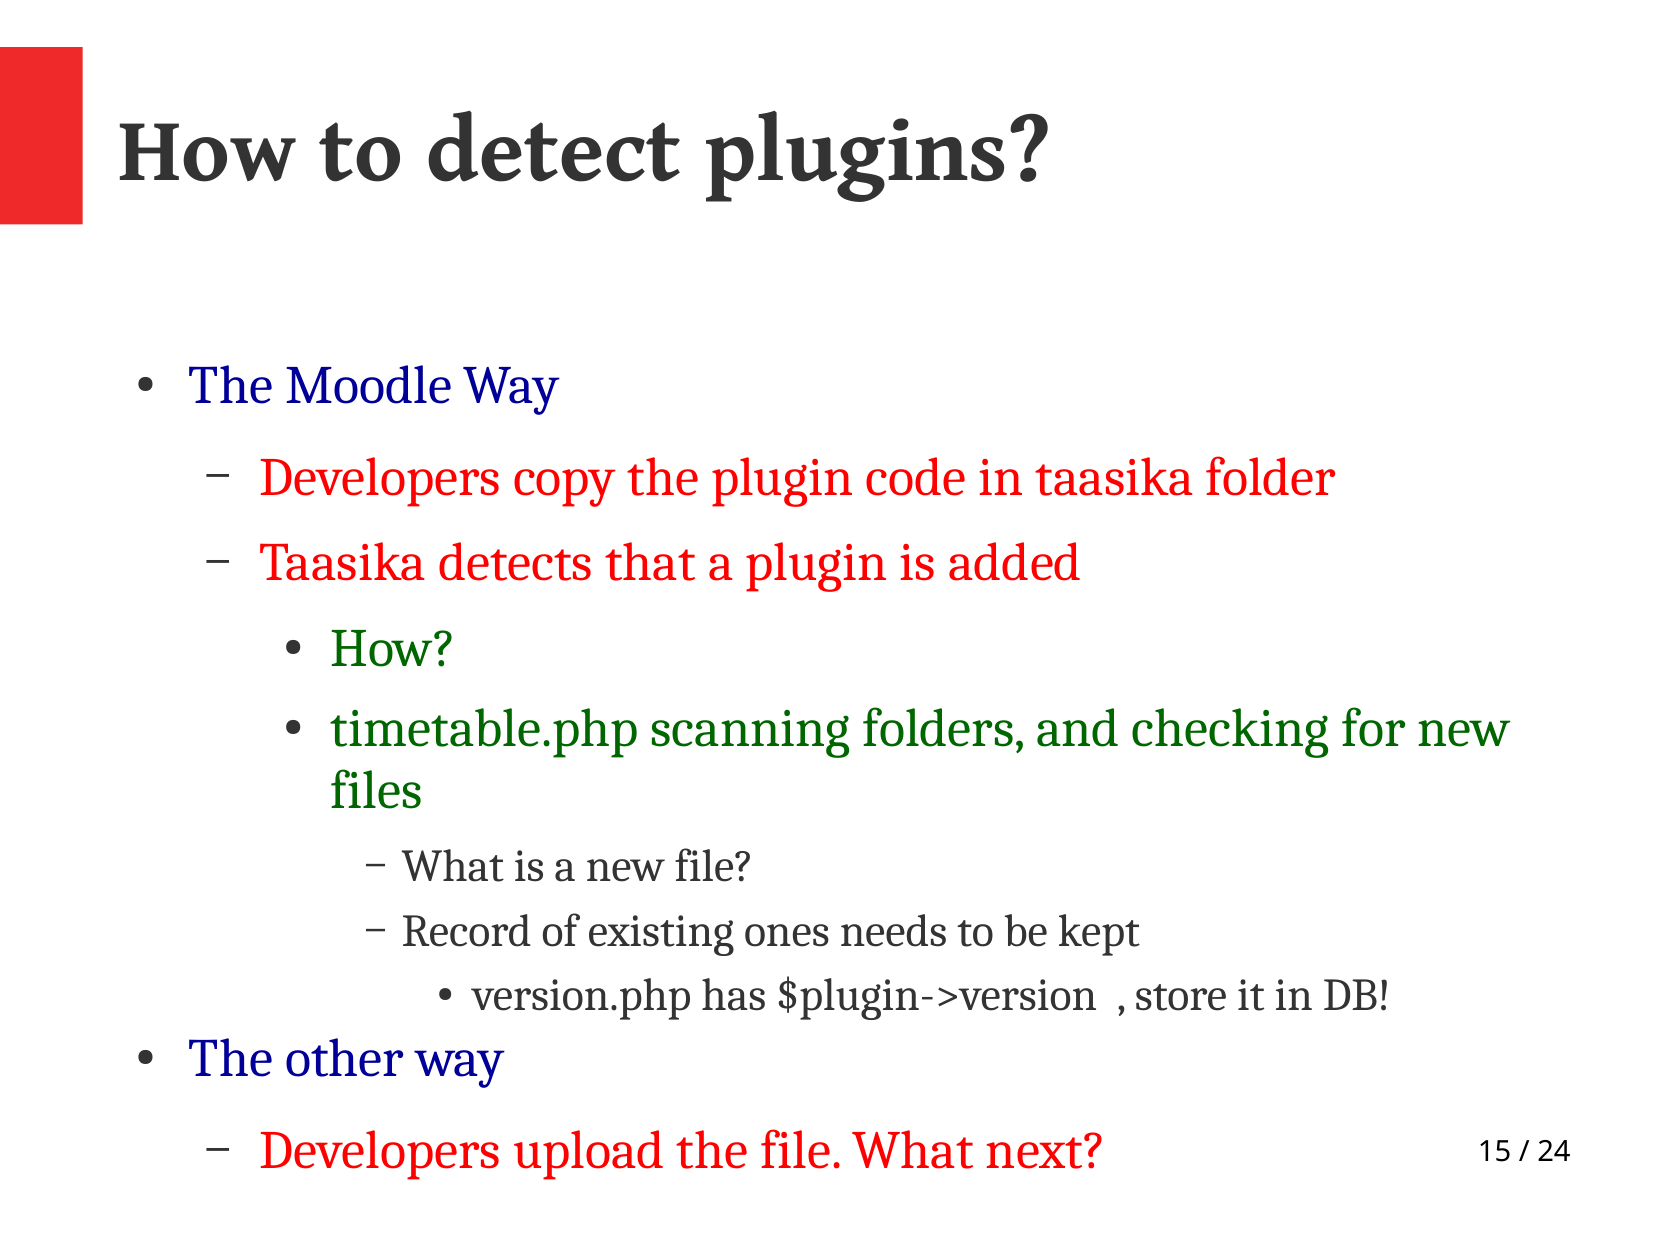

# How to detect plugins?
The Moodle Way
Developers copy the plugin code in taasika folder
Taasika detects that a plugin is added
How?
timetable.php scanning folders, and checking for new files
What is a new file?
Record of existing ones needs to be kept
version.php has $plugin->version , store it in DB!
The other way
Developers upload the file. What next?
15